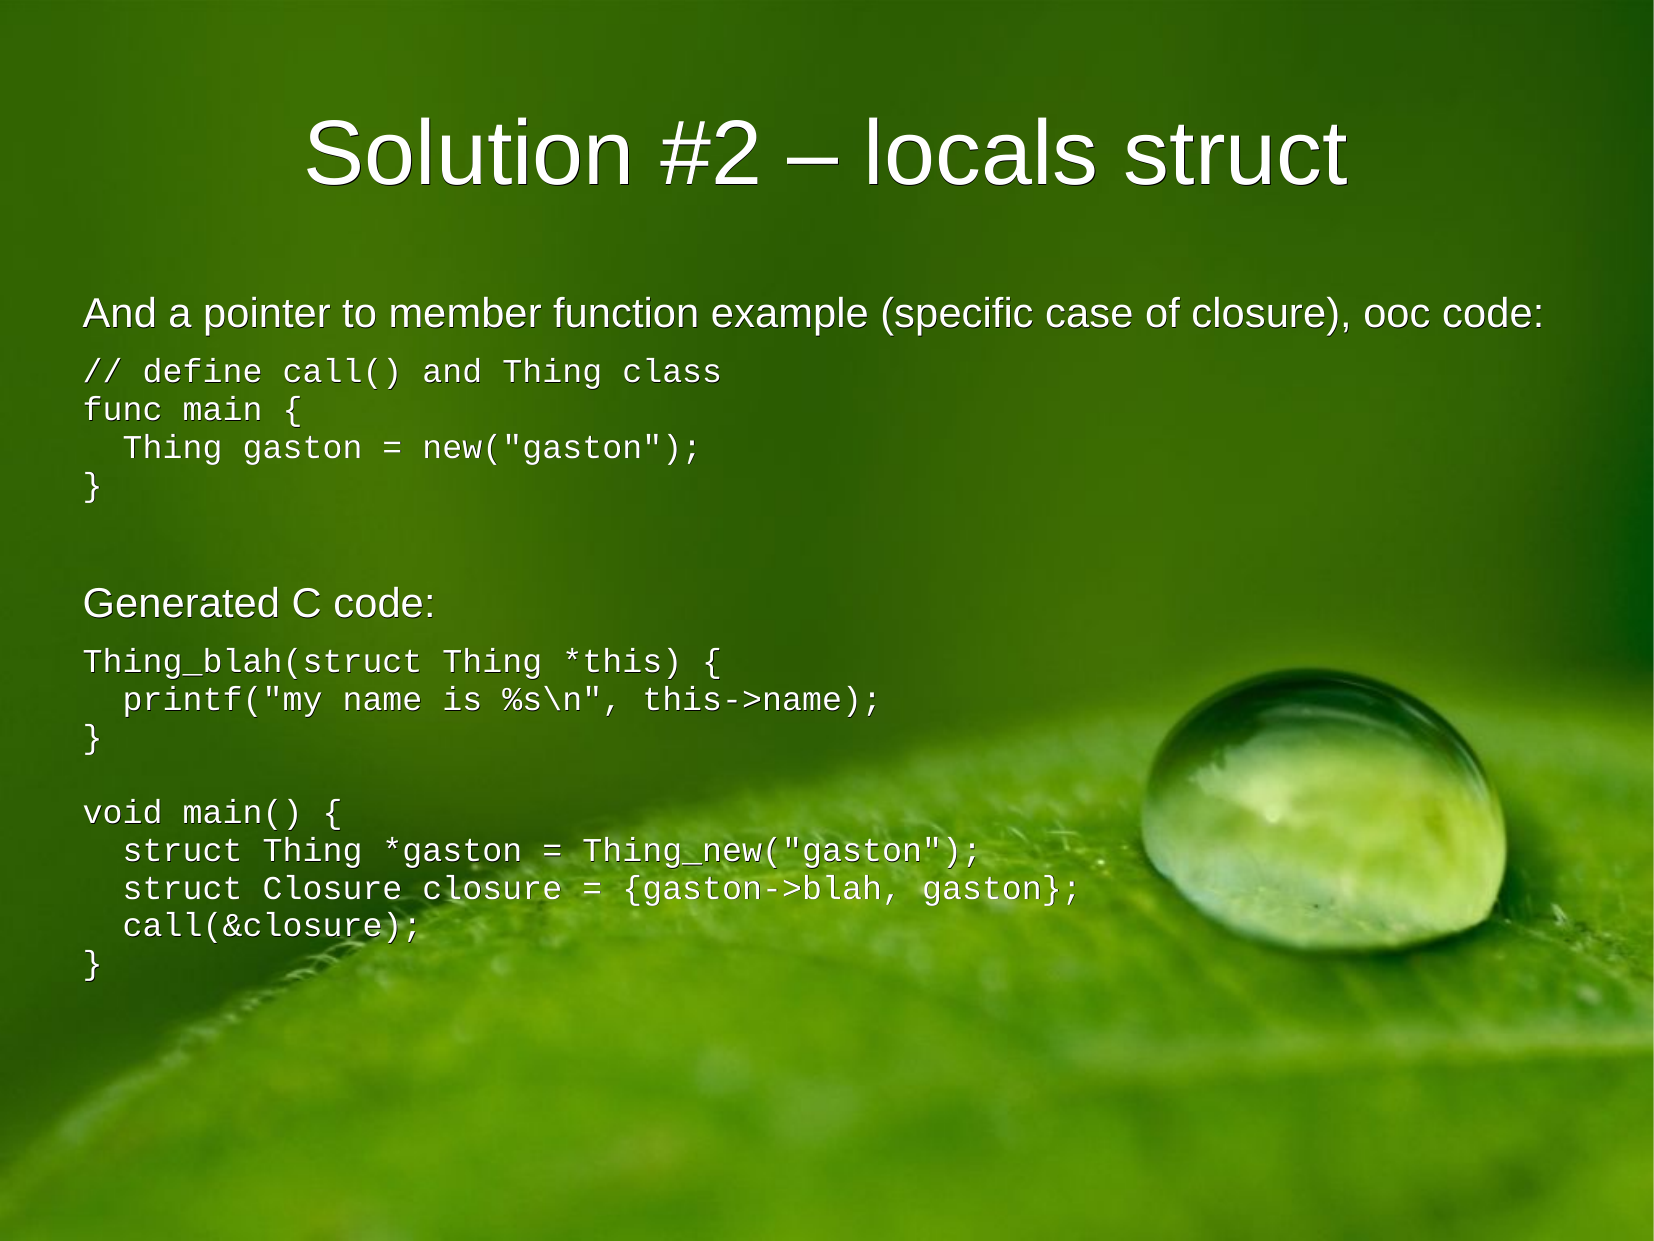

# Solution #2 – locals struct
And a pointer to member function example (specific case of closure), ooc code:
// define call() and Thing class
func main {
 Thing gaston = new("gaston");
}
Generated C code:
Thing_blah(struct Thing *this) {
 printf("my name is %s\n", this->name);
}
void main() {
 struct Thing *gaston = Thing_new("gaston");
 struct Closure closure = {gaston->blah, gaston};
 call(&closure);
}